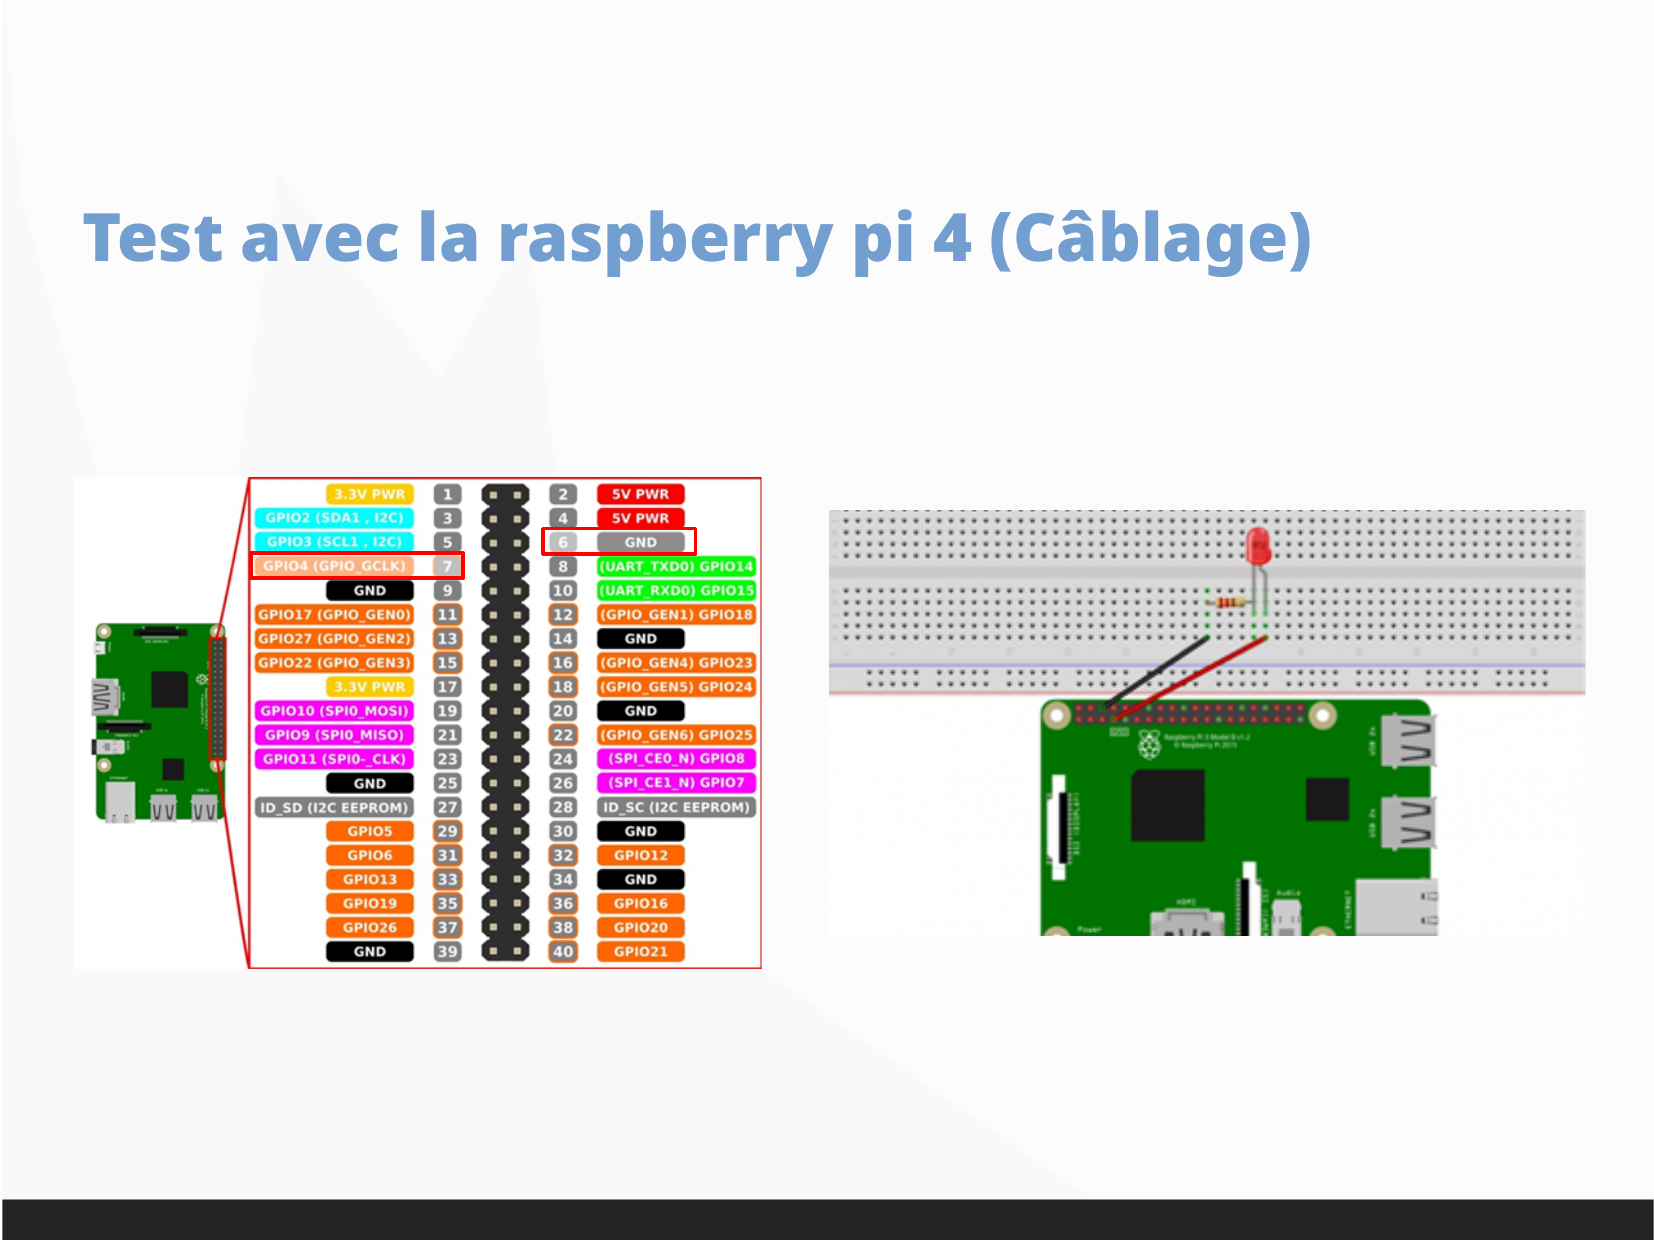

# Test avec la raspberry pi 4 (Câblage)